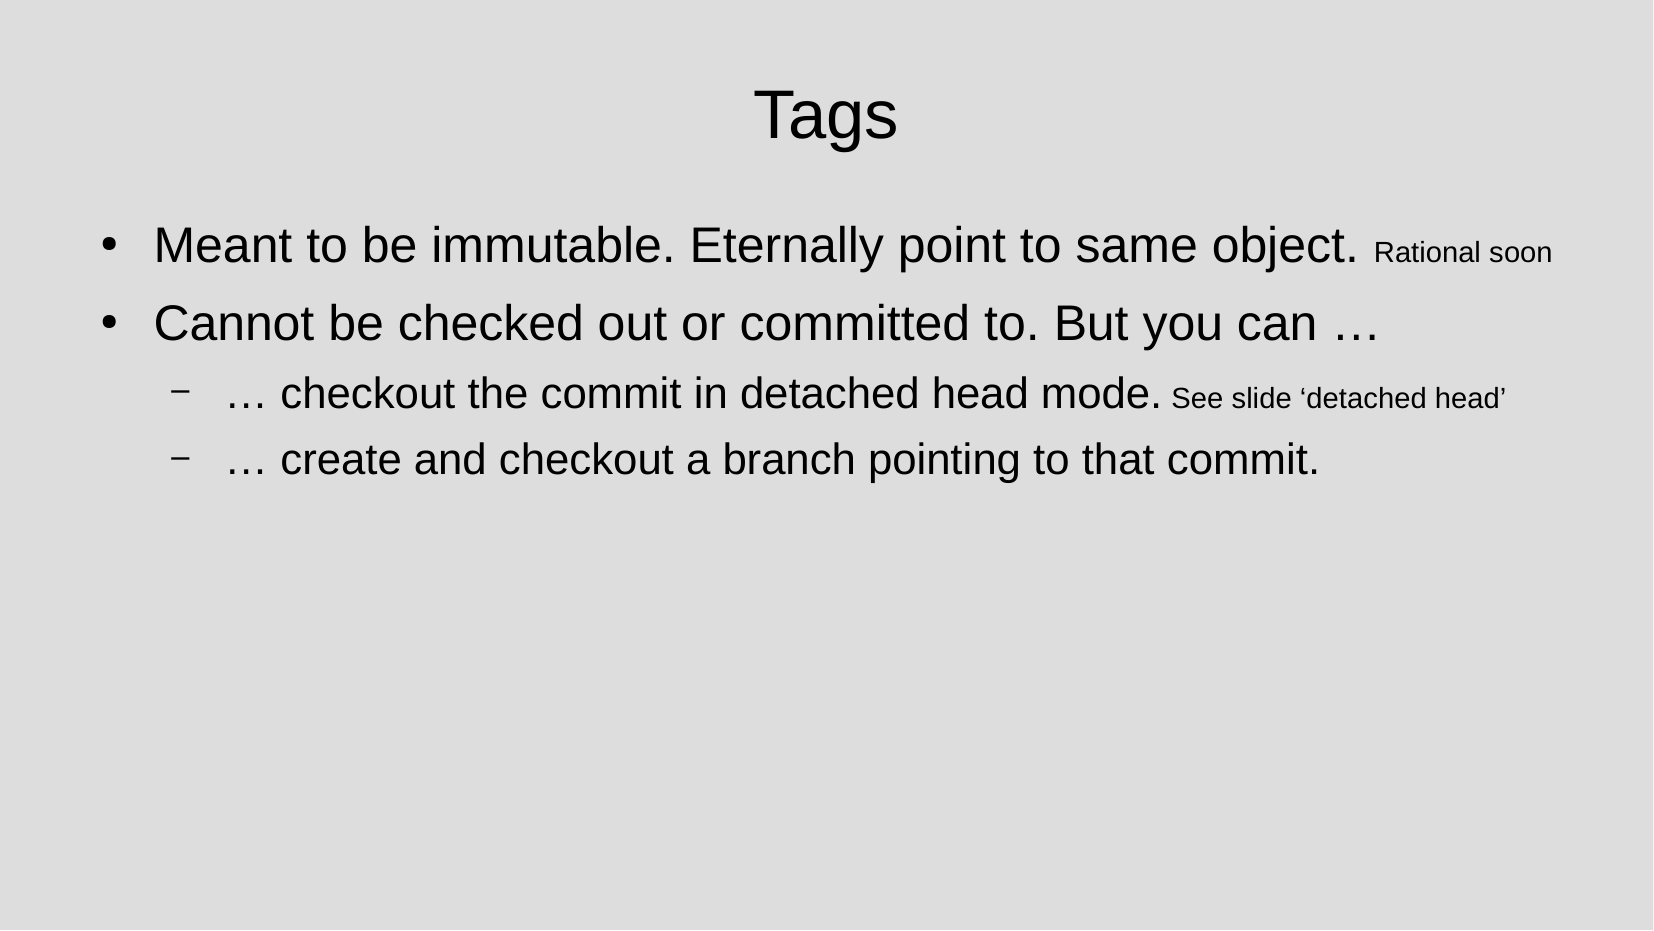

# Tags
Meant to be immutable. Eternally point to same object. Rational soon
Cannot be checked out or committed to. But you can …
… checkout the commit in detached head mode. See slide ‘detached head’
… create and checkout a branch pointing to that commit.